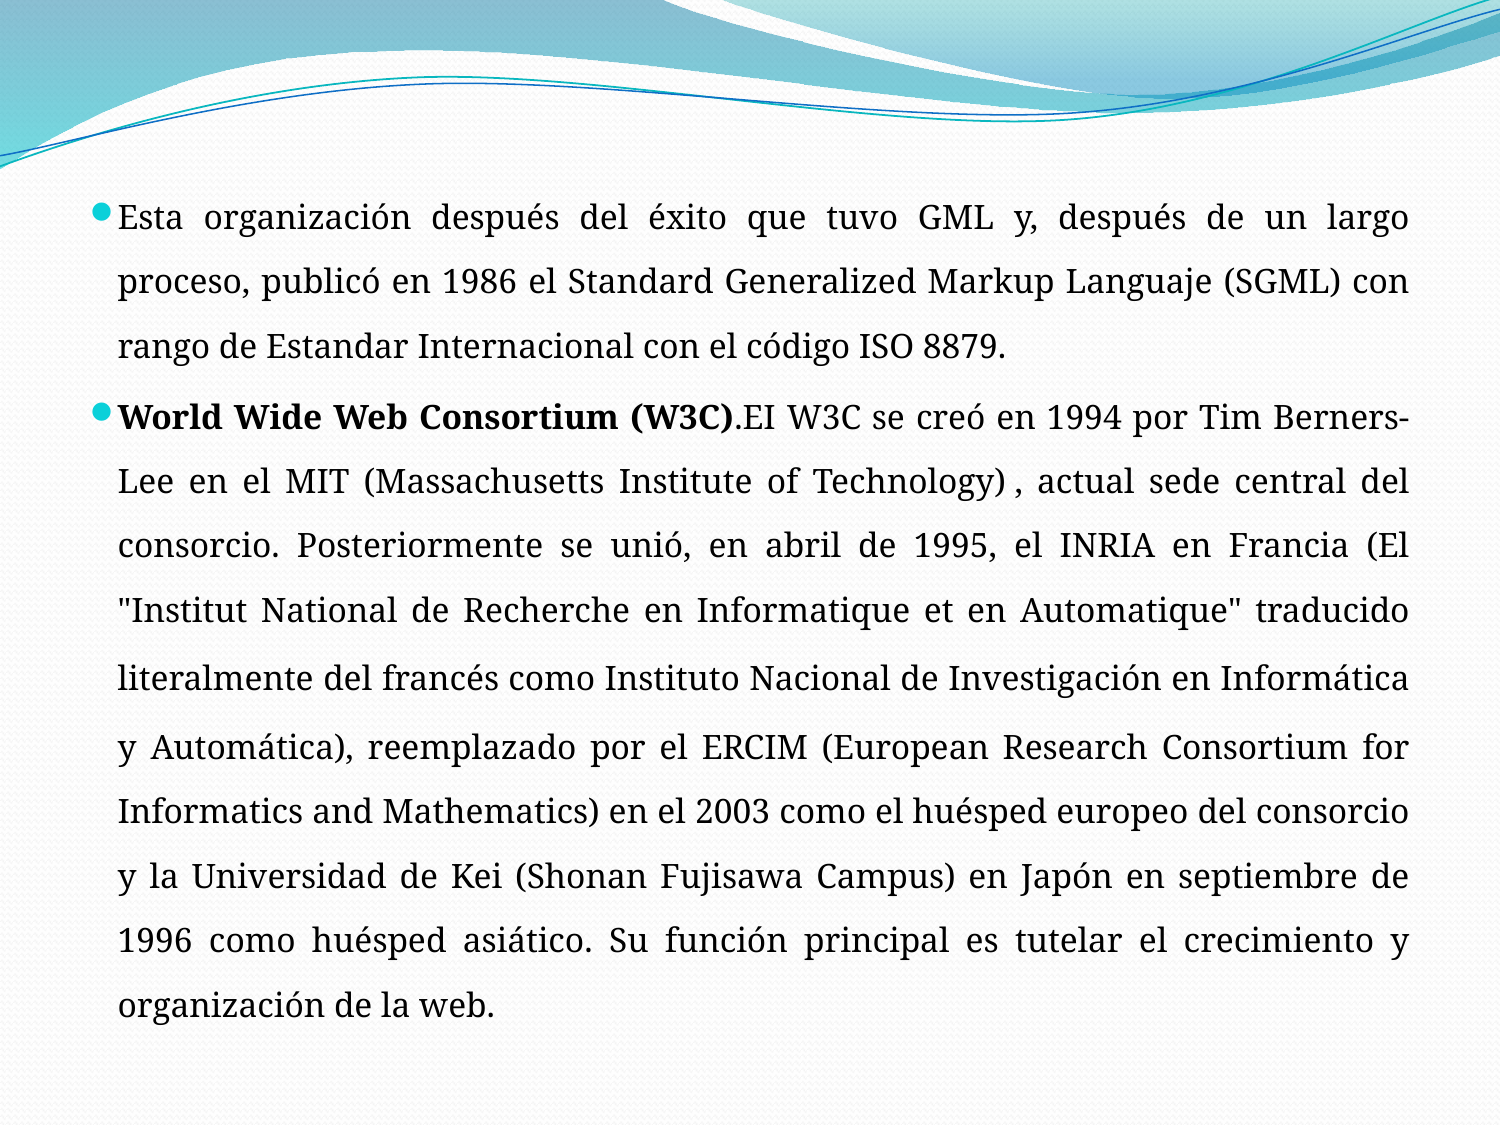

# Esta organización después del éxito que tuvo GML y, después de un largo proceso, publicó en 1986 el Standard Generalized Markup Languaje (SGML) con rango de Estandar Internacional con el código ISO 8879.
World Wide Web Consortium (W3C).EI W3C se creó en 1994 por Tim Berners-Lee en el MIT (Massachusetts Institute of Technology) , actual sede central del consorcio. Posteriormente se unió, en abril de 1995, el INRIA en Francia (El "Institut National de Recherche en Informatique et en Automatique" traducido literalmente del francés como Instituto Nacional de Investigación en Informática y Automática), reemplazado por el ERCIM (European Research Consortium for Informatics and Mathematics) en el 2003 como el huésped europeo del consorcio y la Universidad de Kei (Shonan Fujisawa Campus) en Japón en septiembre de 1996 como huésped asiático. Su función principal es tutelar el crecimiento y organización de la web.